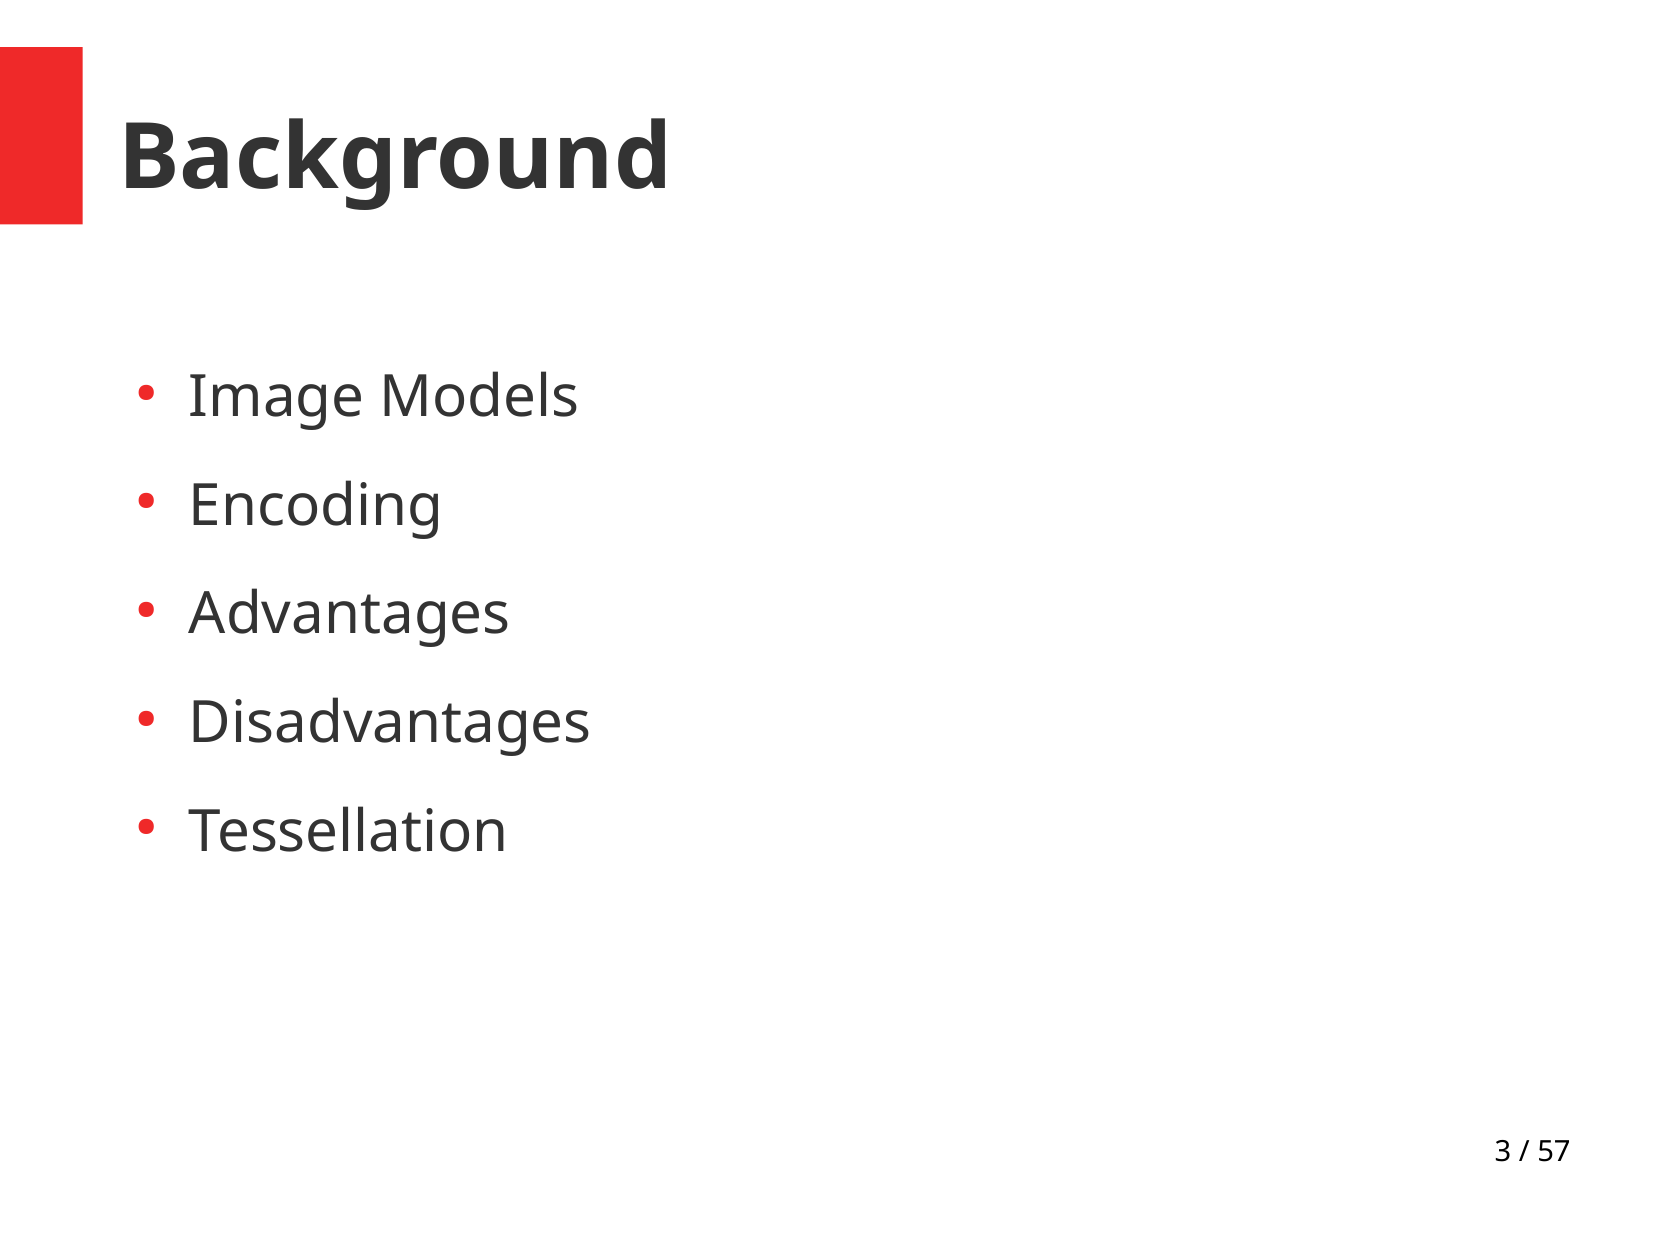

# Background
Image Models
Encoding
Advantages
Disadvantages
Tessellation
3